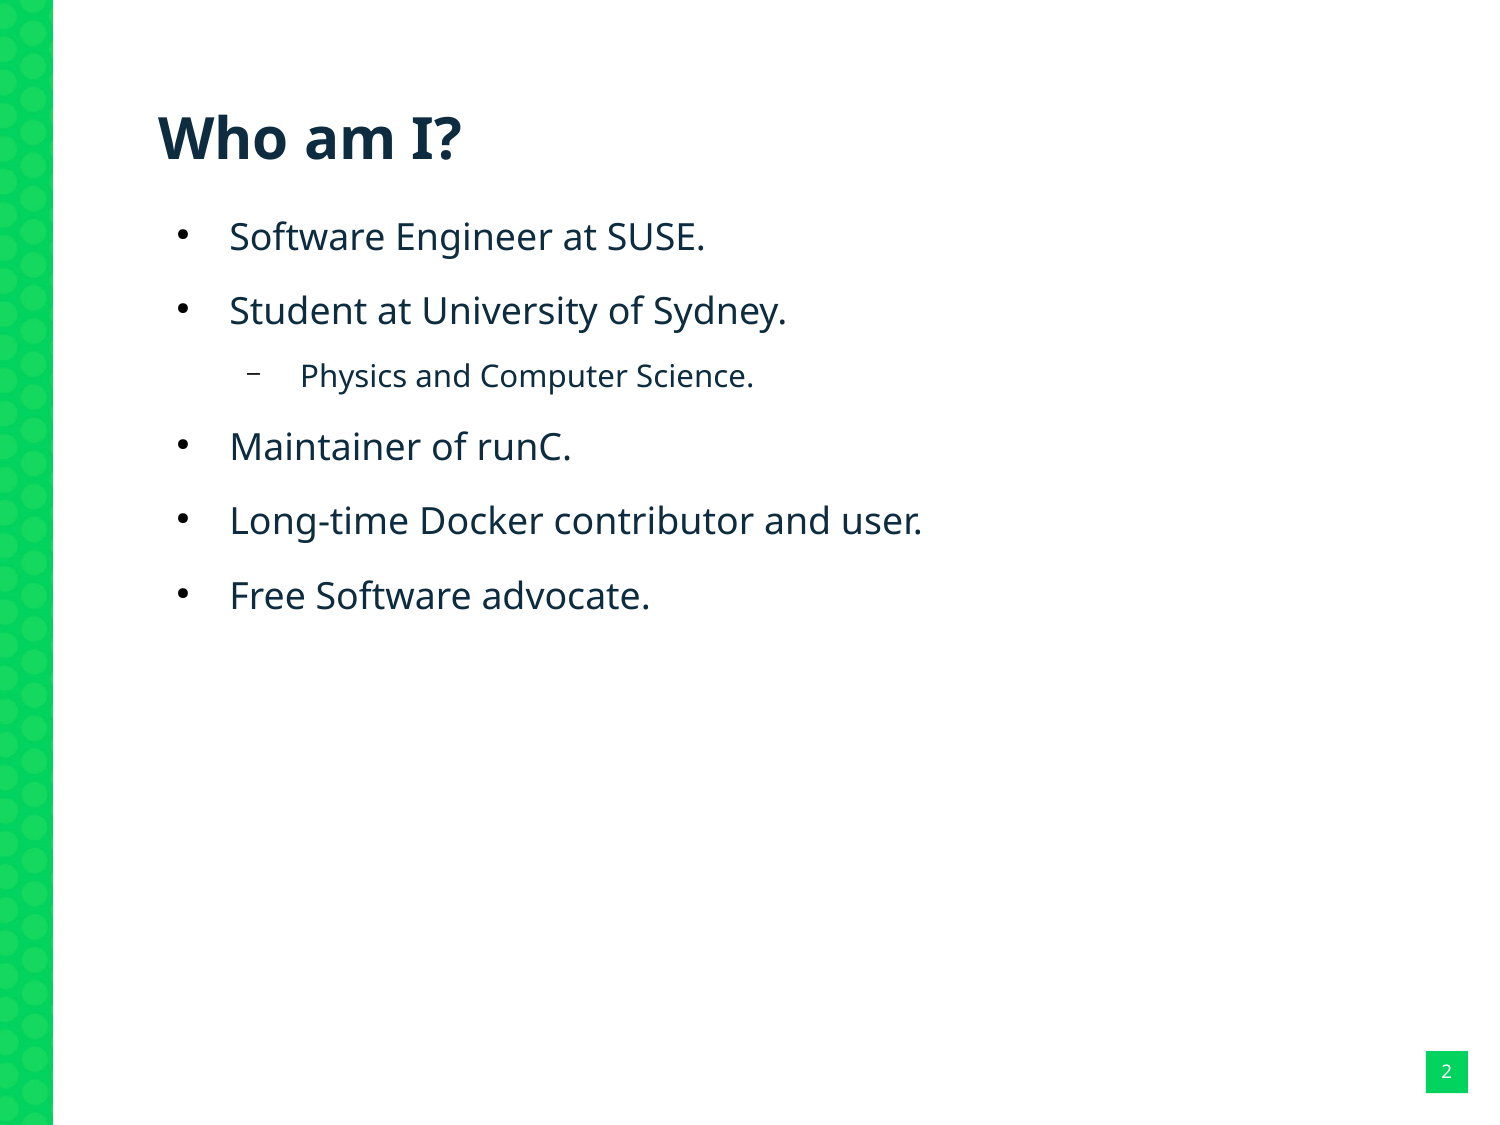

# Who am I?
Software Engineer at SUSE.
Student at University of Sydney.
Physics and Computer Science.
Maintainer of runC.
Long-time Docker contributor and user.
Free Software advocate.